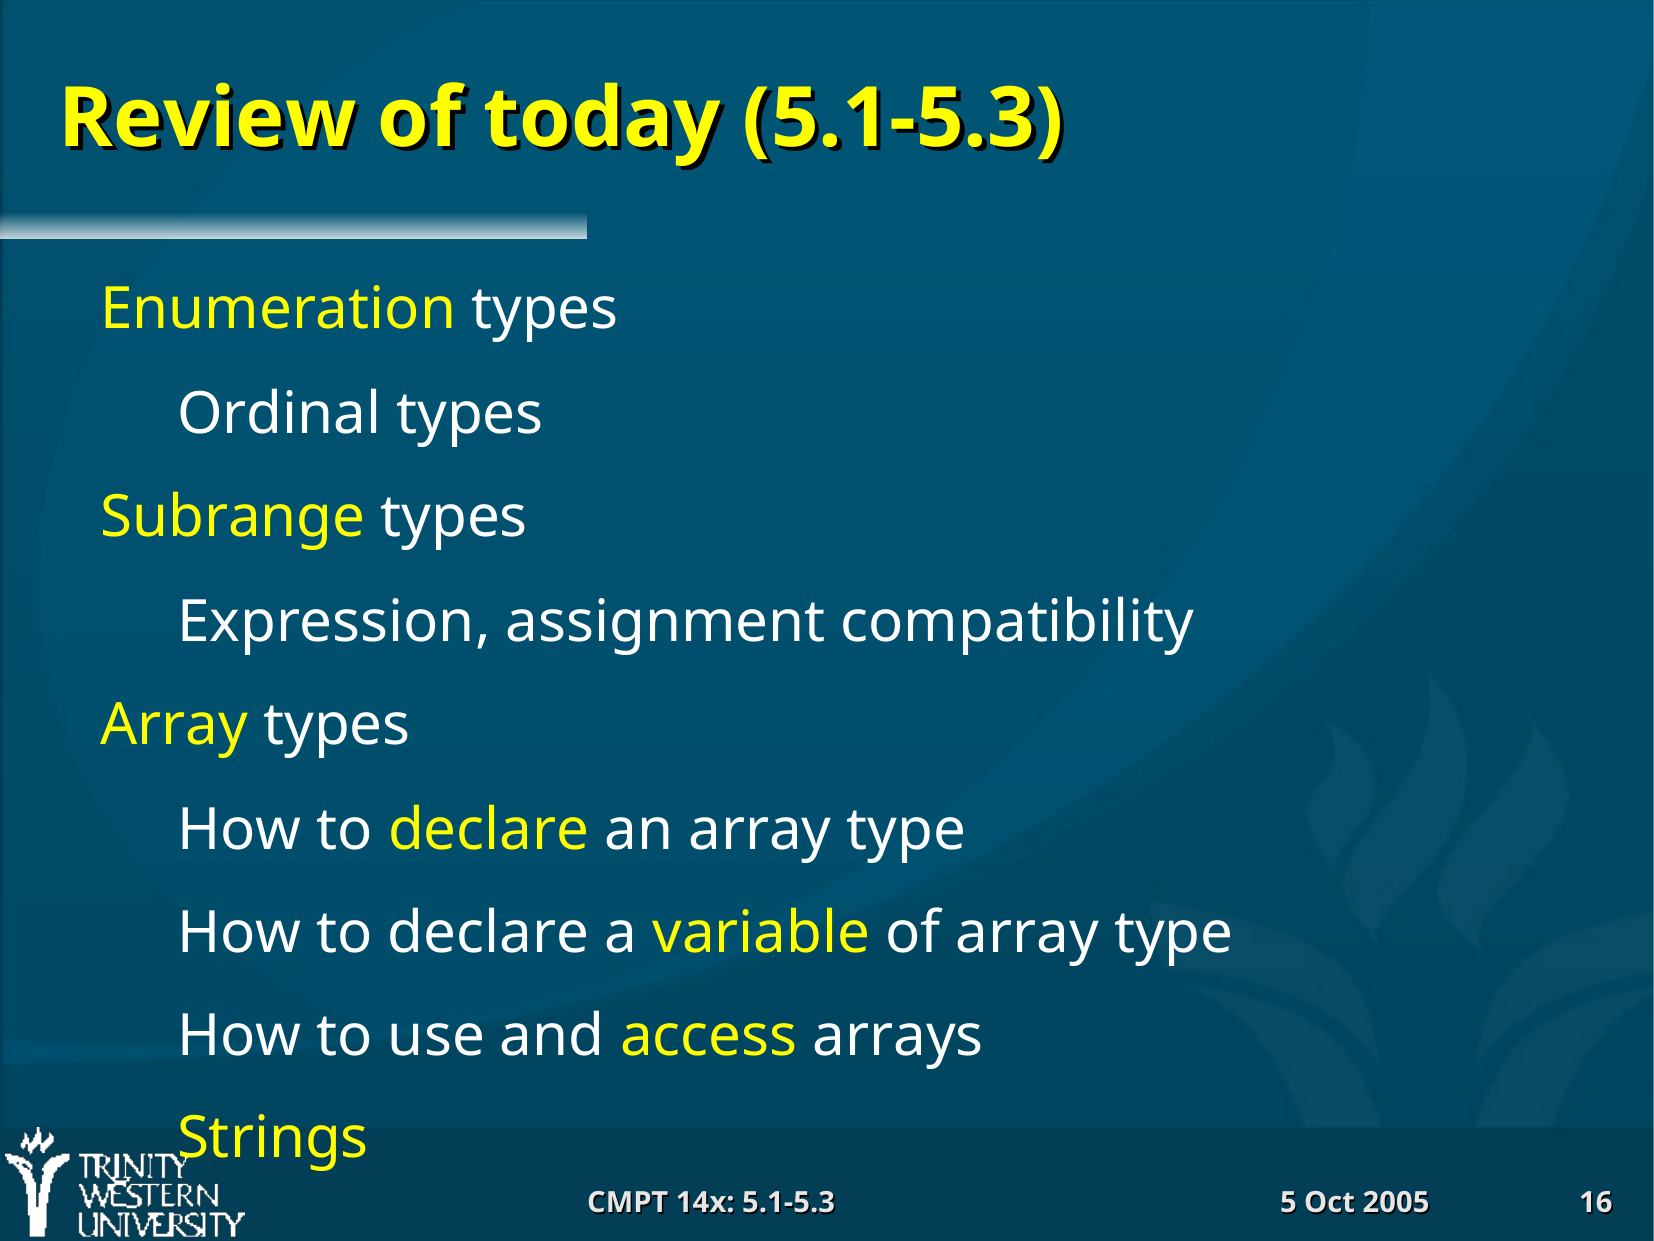

# Review of today (5.1-5.3)
Enumeration types
Ordinal types
Subrange types
Expression, assignment compatibility
Array types
How to declare an array type
How to declare a variable of array type
How to use and access arrays
Strings
CMPT 14x: 5.1-5.3
5 Oct 2005
16